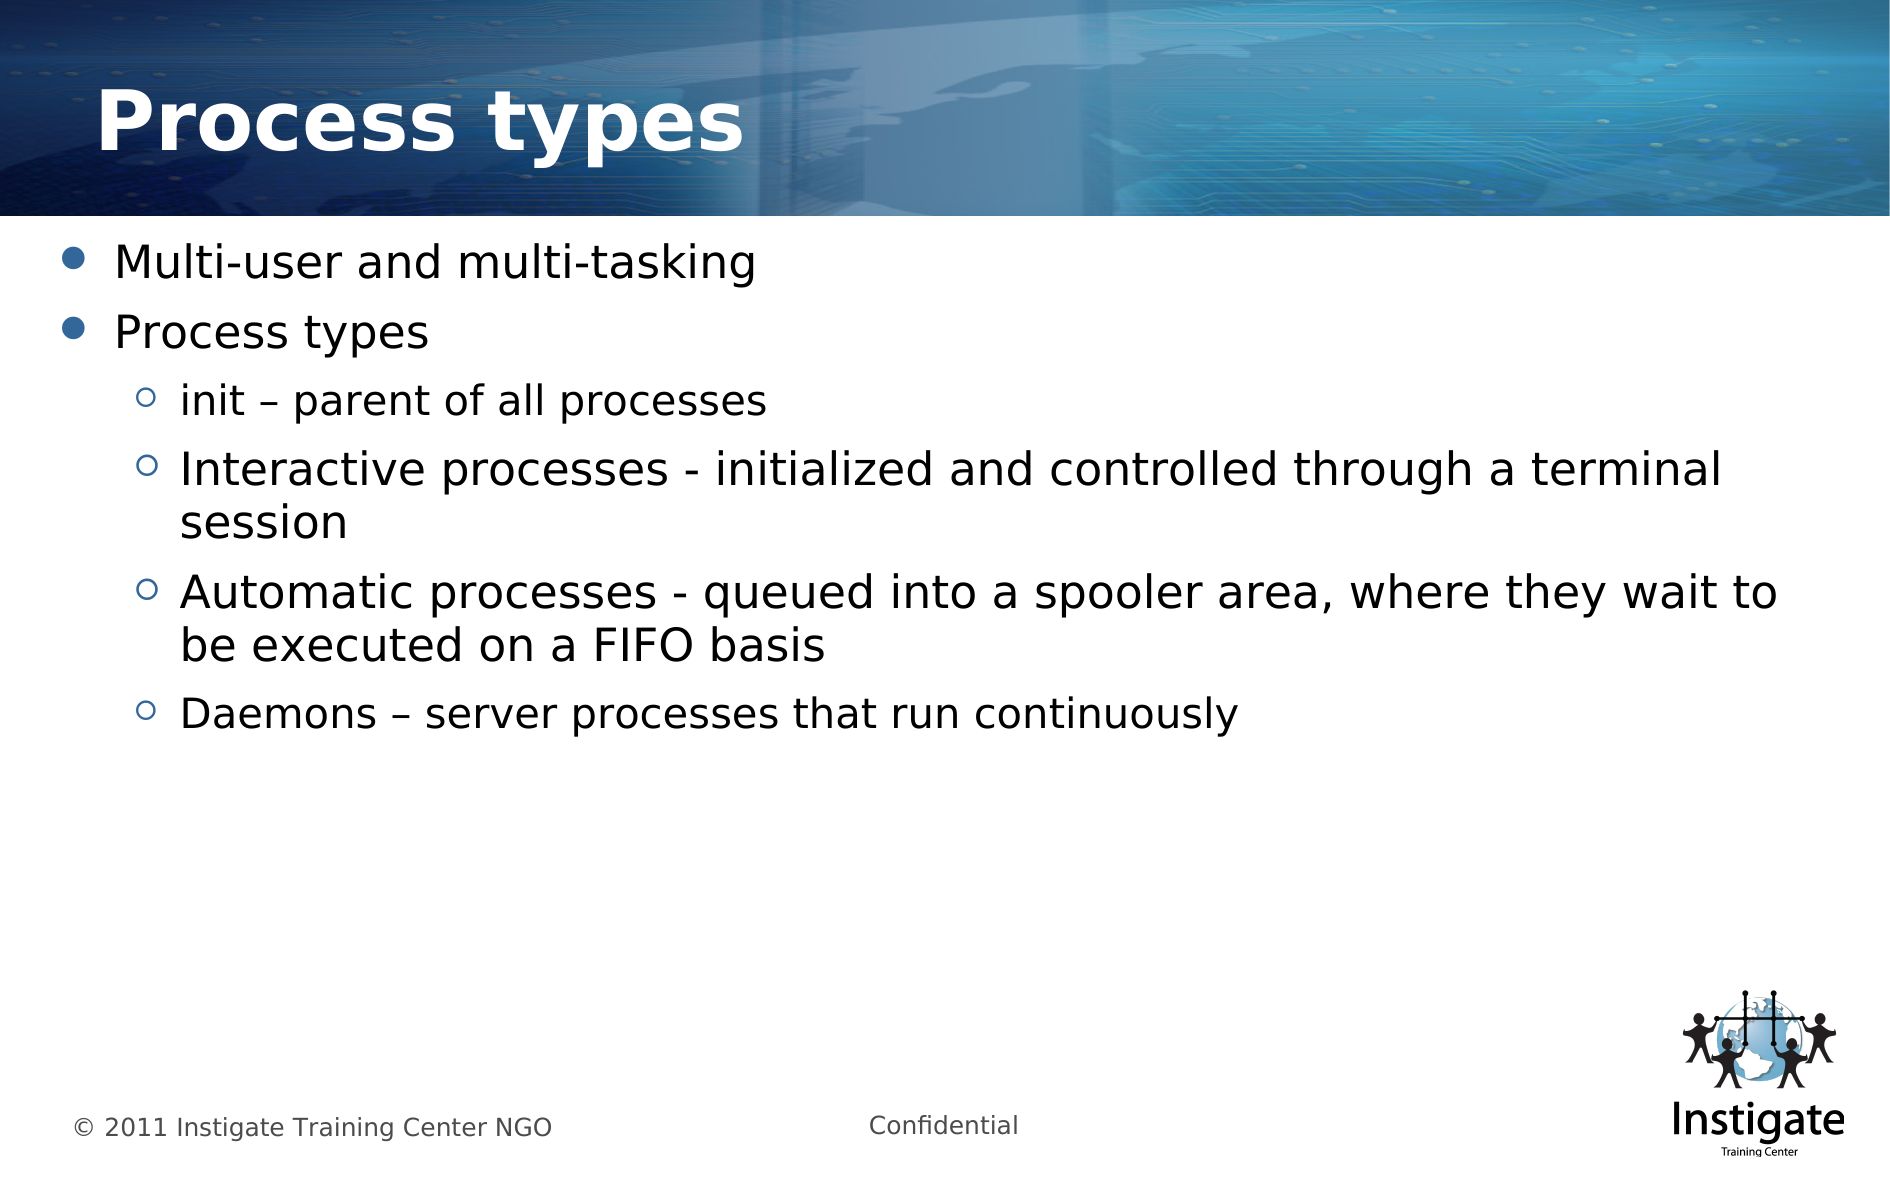

Process types
# Multi-user and multi-tasking
Process types
init – parent of all processes
Interactive processes - initialized and controlled through a terminal session
Automatic processes - queued into a spooler area, where they wait to be executed on a FIFO basis
Daemons – server processes that run continuously